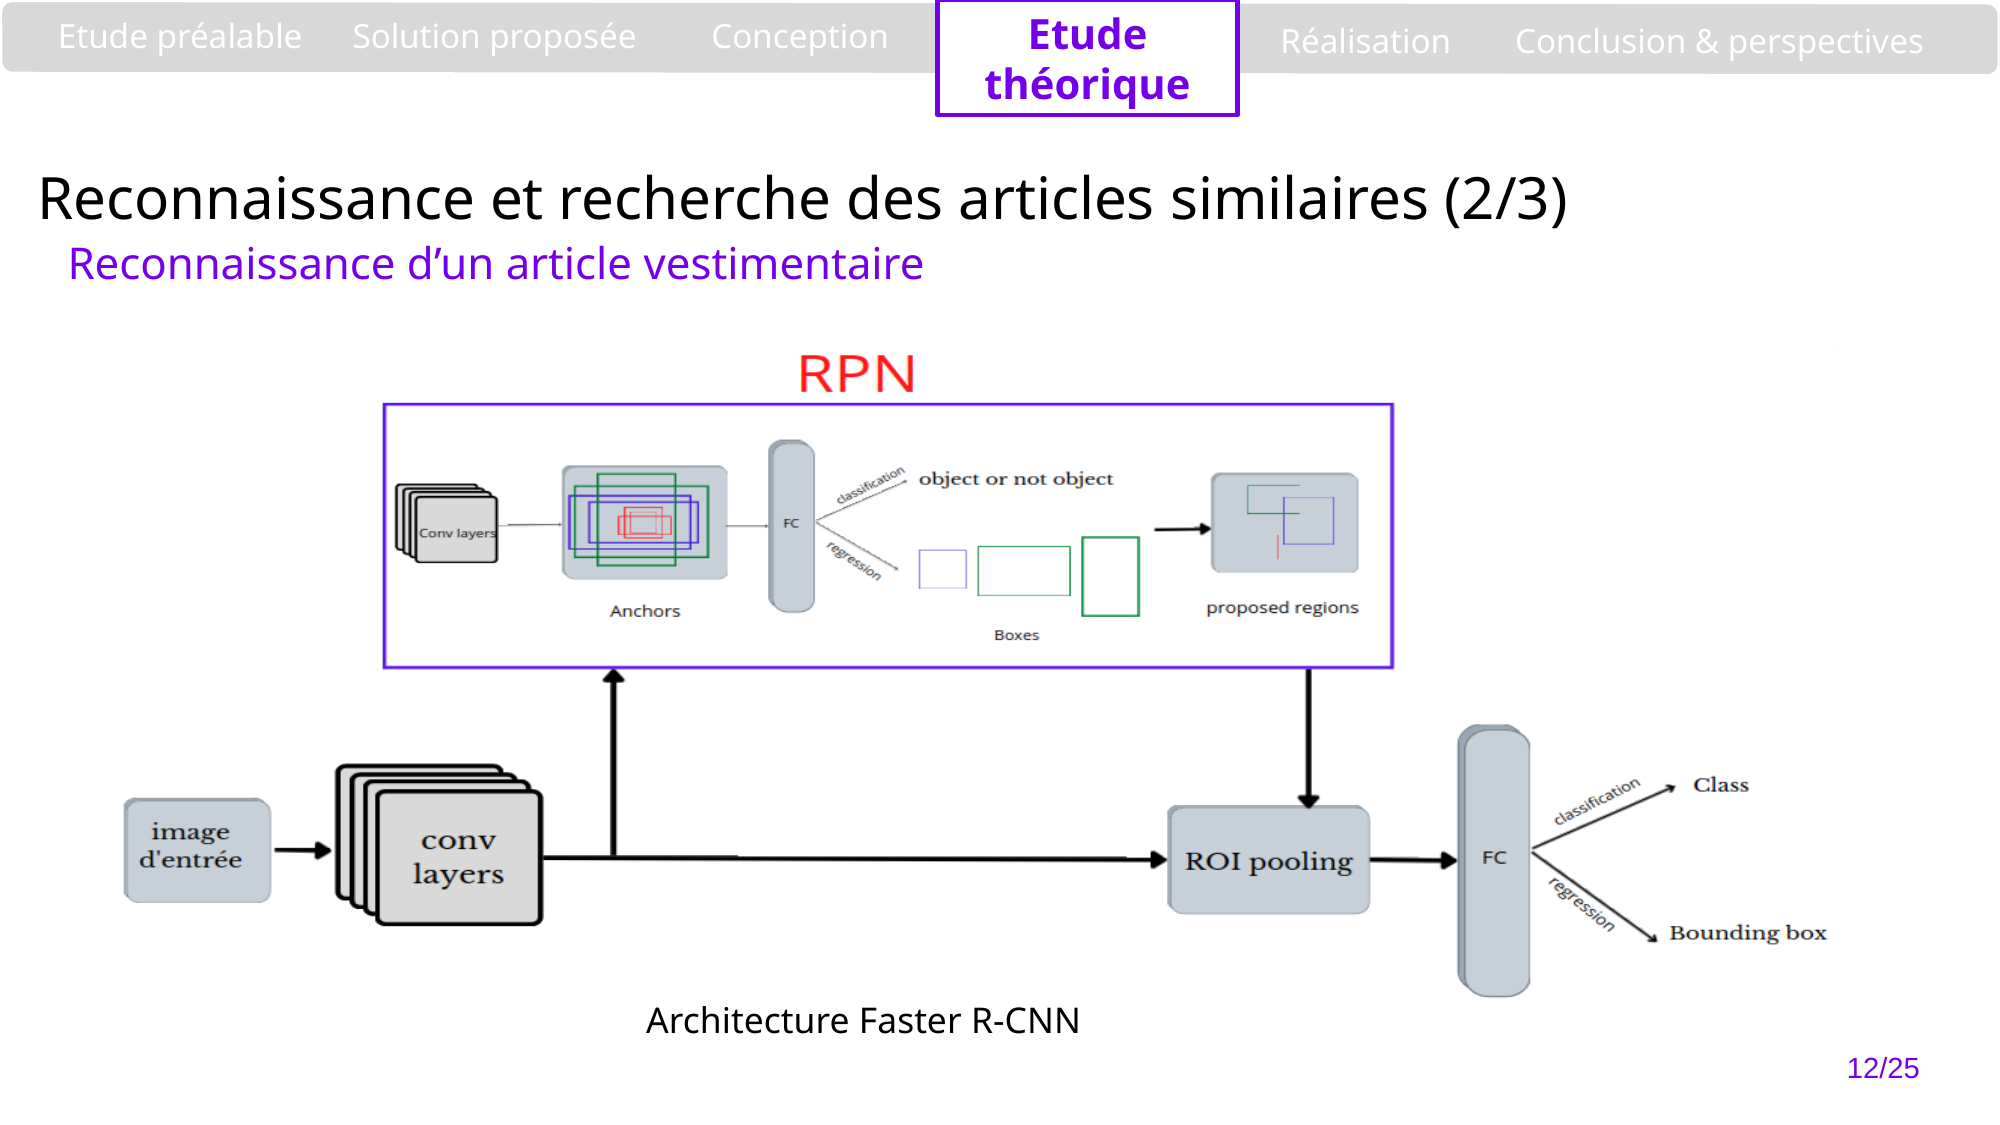

Etude théorique
Etude préalable
Solution proposée
Conception
Réalisation
Conclusion & perspectives
Reconnaissance et recherche des articles similaires (2/3)
Reconnaissance d’un article vestimentaire
Architecture Faster R-CNN